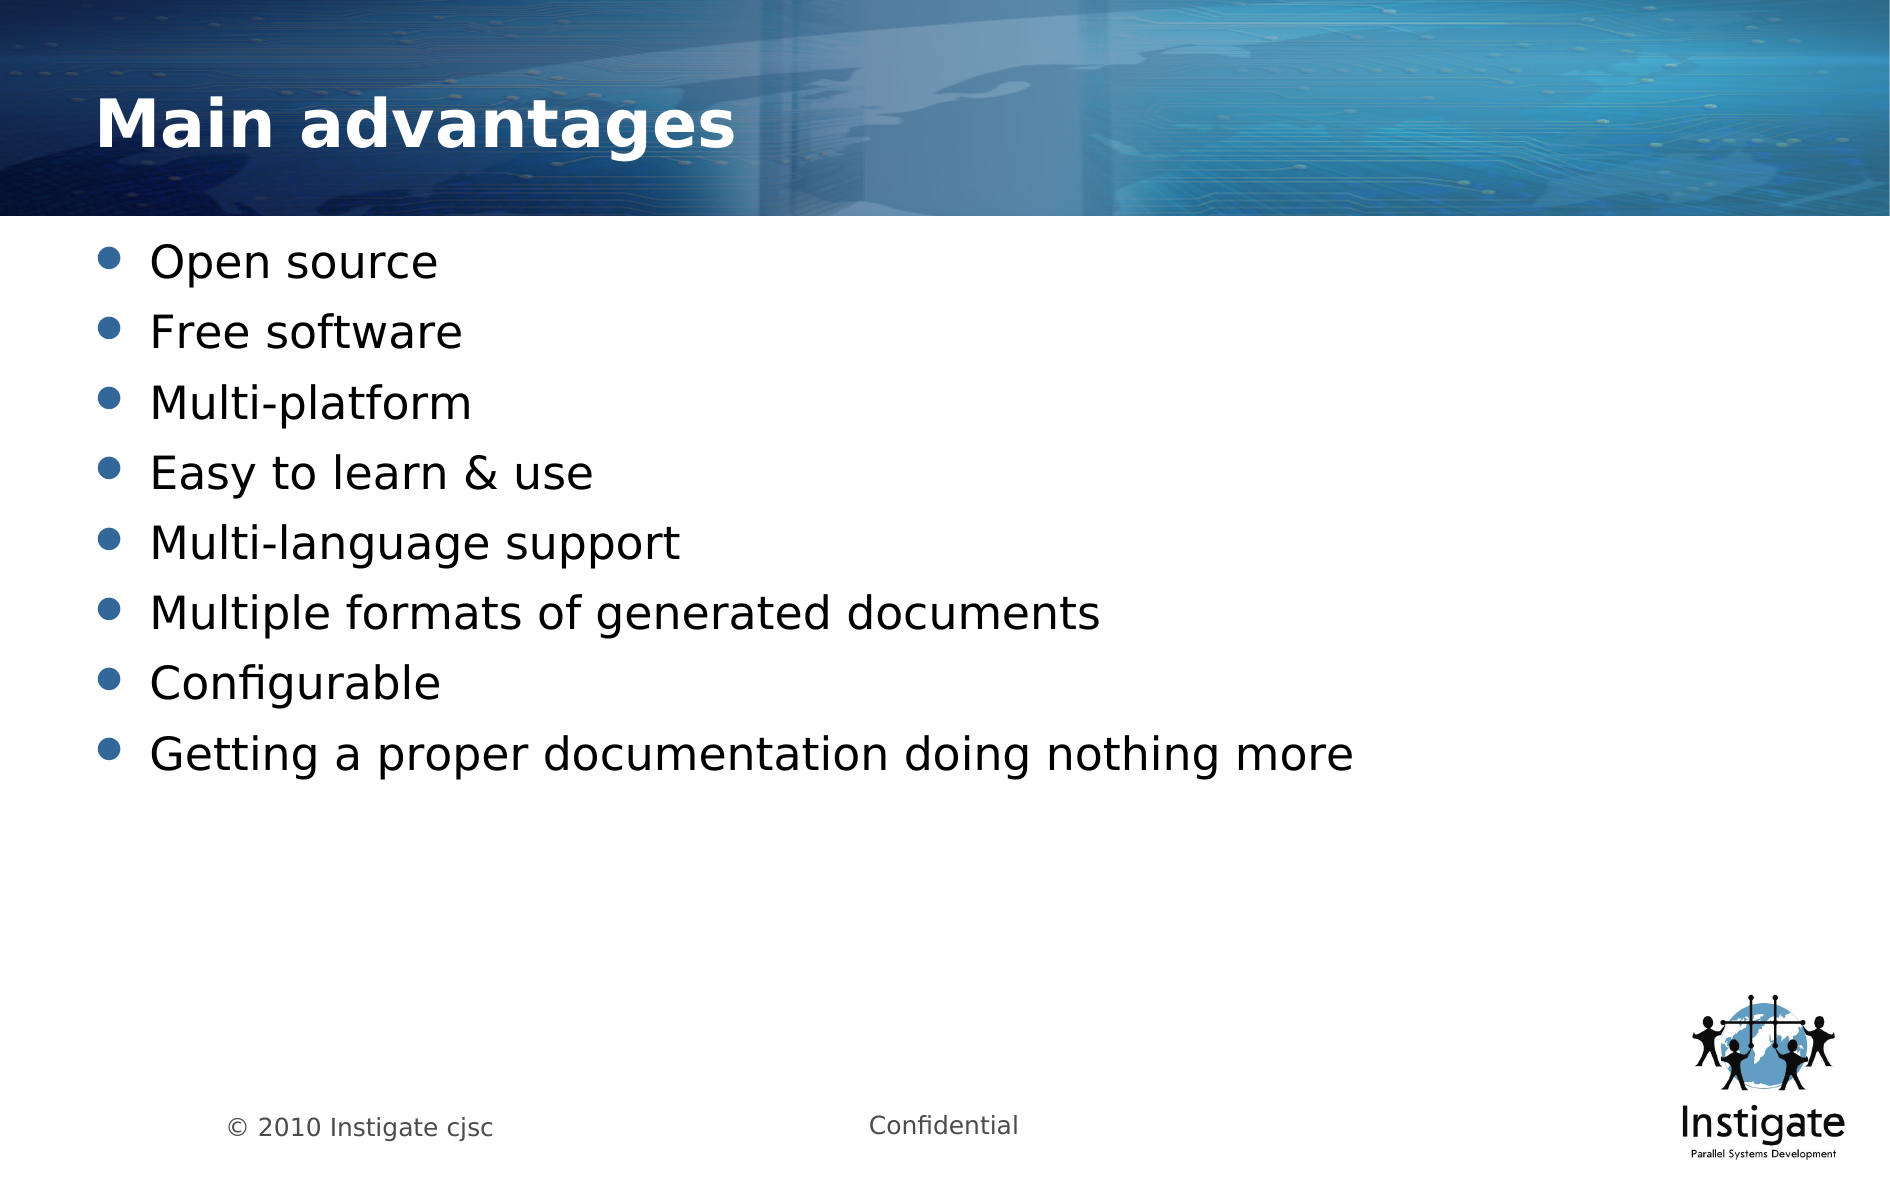

# Main advantages
Open source
Free software
Multi-platform
Easy to learn & use
Multi-language support
Multiple formats of generated documents
Configurable
Getting a proper documentation doing nothing more